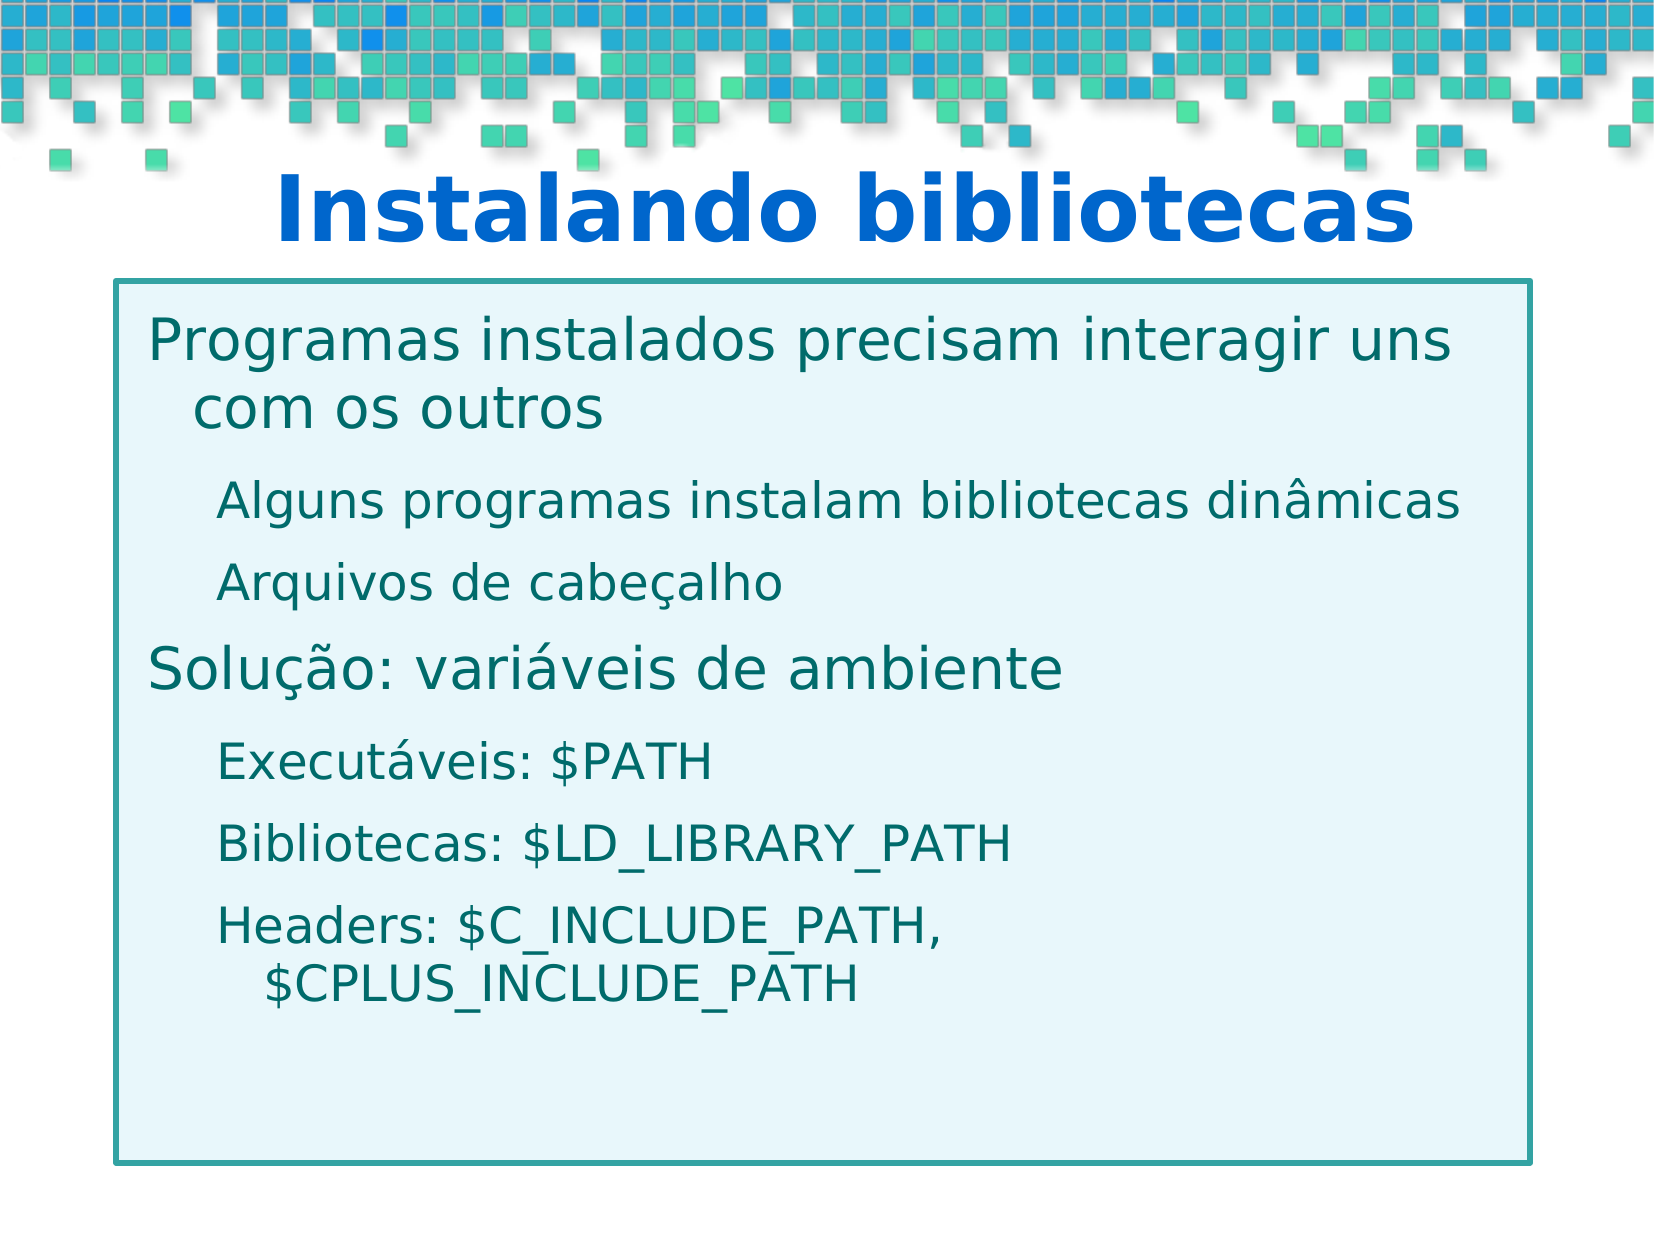

# Instalando bibliotecas
Programas instalados precisam interagir uns com os outros
Alguns programas instalam bibliotecas dinâmicas
Arquivos de cabeçalho
Solução: variáveis de ambiente
Executáveis: $PATH
Bibliotecas: $LD_LIBRARY_PATH
Headers: $C_INCLUDE_PATH, $CPLUS_INCLUDE_PATH